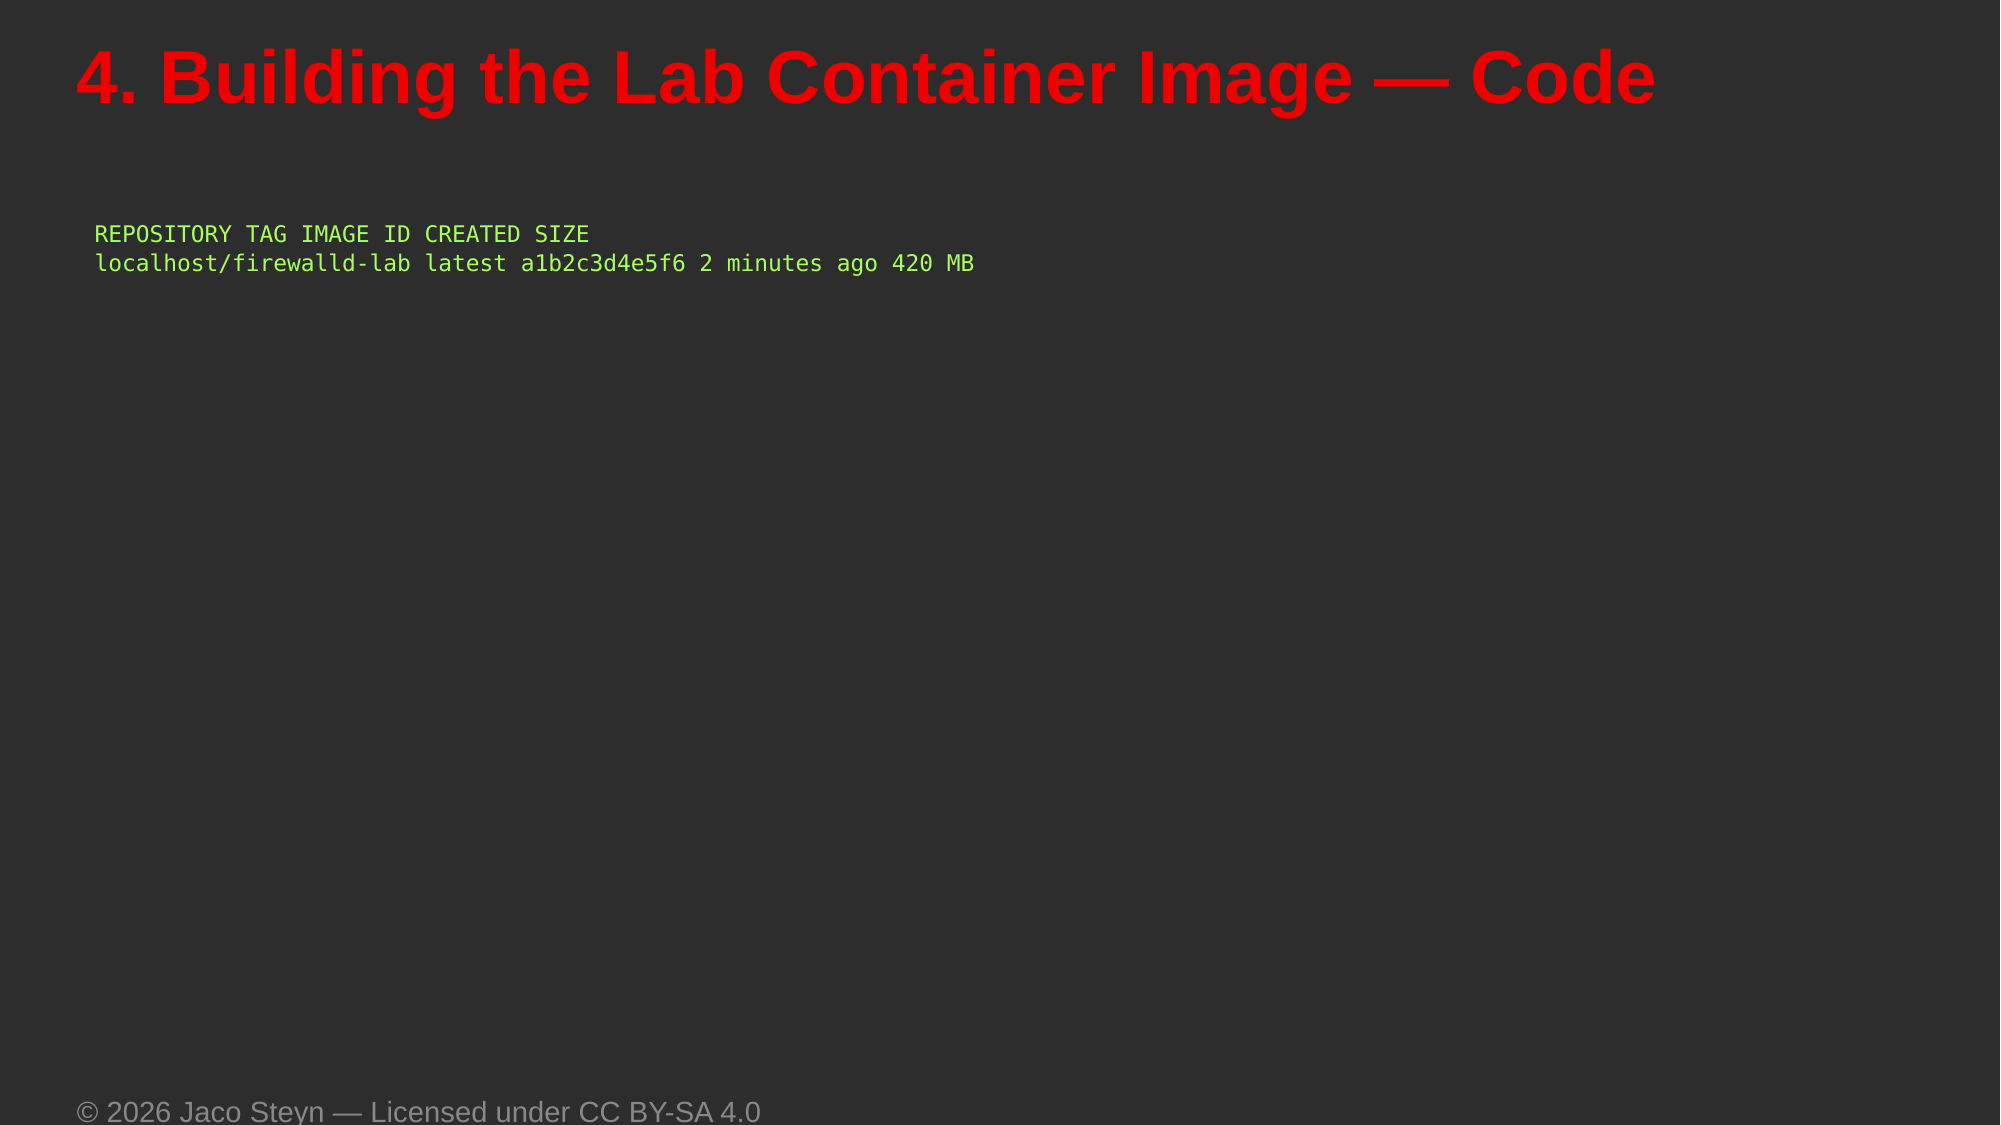

4. Building the Lab Container Image — Code
REPOSITORY TAG IMAGE ID CREATED SIZE
localhost/firewalld-lab latest a1b2c3d4e5f6 2 minutes ago 420 MB
© 2026 Jaco Steyn — Licensed under CC BY-SA 4.0